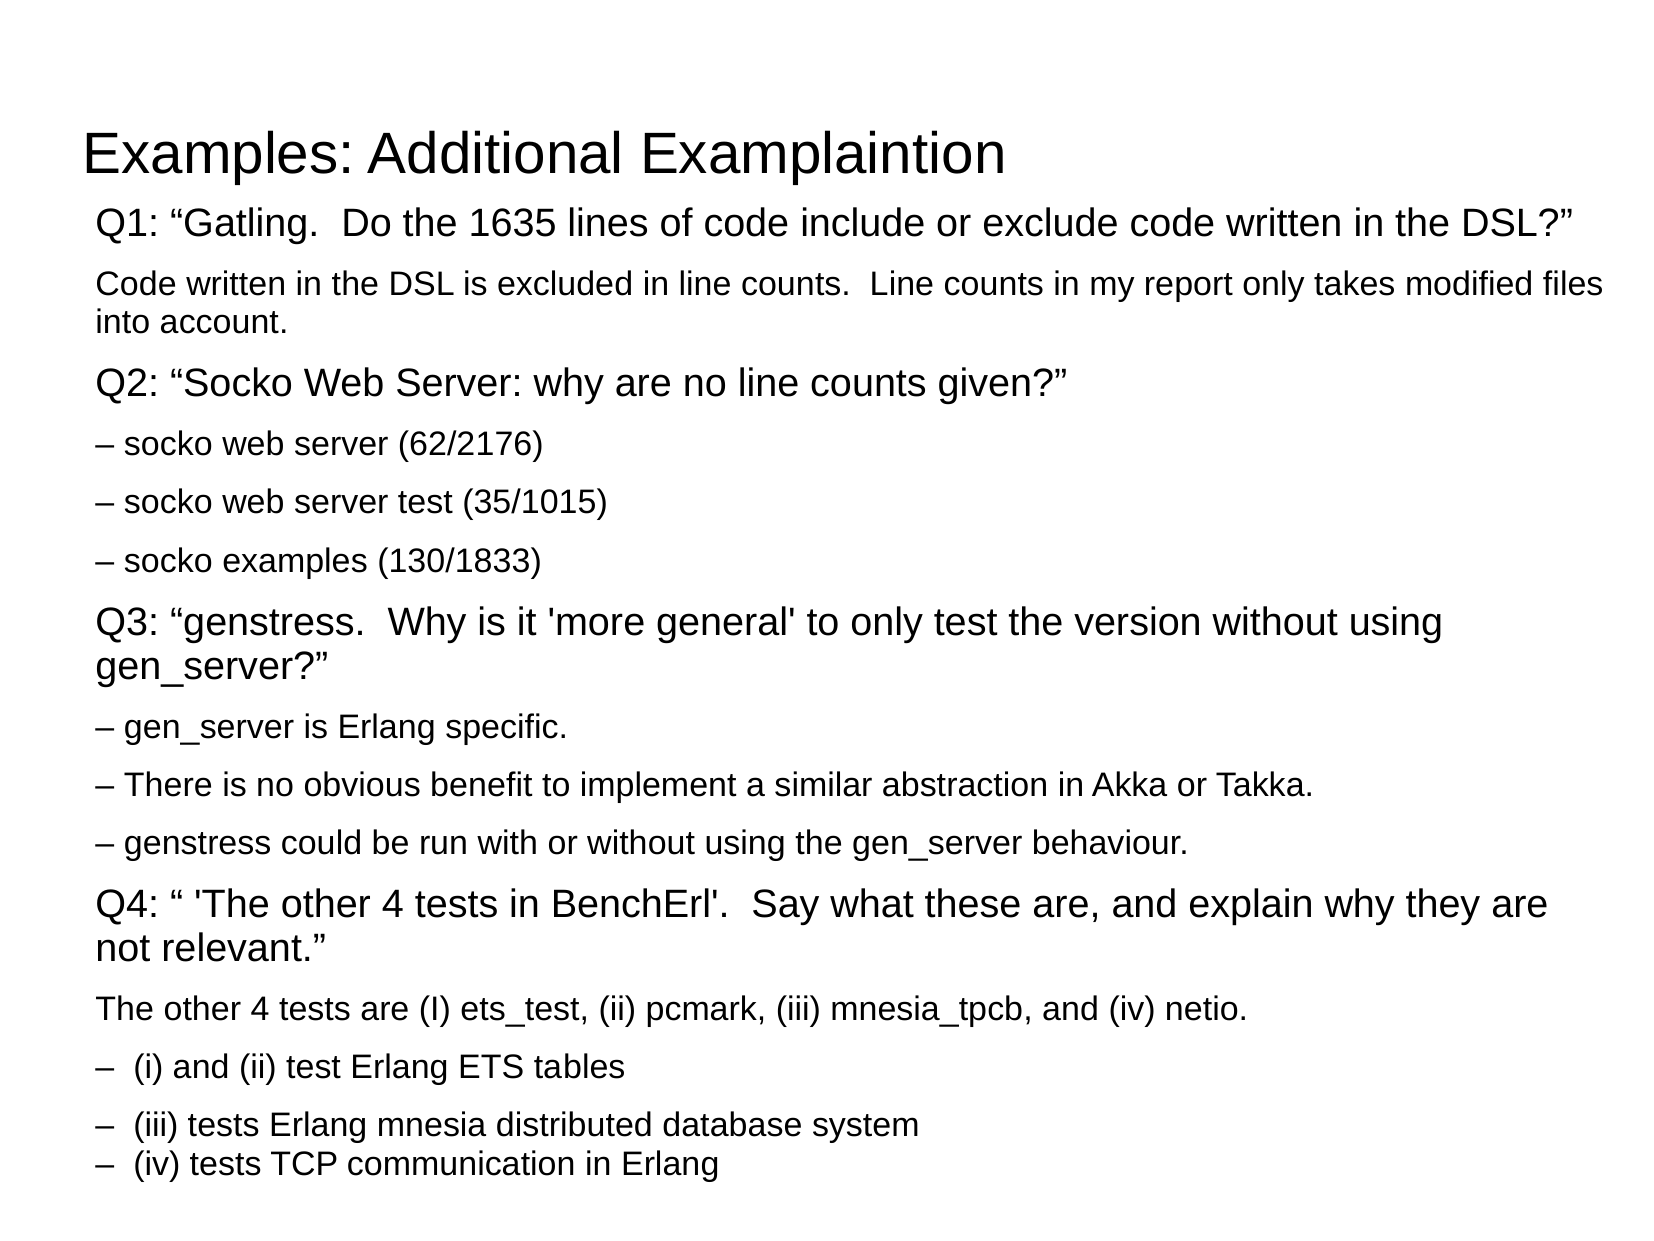

# Examples: Additional Examplaintion
Q1: “Gatling. Do the 1635 lines of code include or exclude code written in the DSL?”
Code written in the DSL is excluded in line counts. Line counts in my report only takes modified files into account.
Q2: “Socko Web Server: why are no line counts given?”
– socko web server (62/2176)
– socko web server test (35/1015)
– socko examples (130/1833)
Q3: “genstress. Why is it 'more general' to only test the version without using gen_server?”
– gen_server is Erlang specific.
– There is no obvious benefit to implement a similar abstraction in Akka or Takka.
– genstress could be run with or without using the gen_server behaviour.
Q4: “ 'The other 4 tests in BenchErl'. Say what these are, and explain why they are not relevant.”
The other 4 tests are (I) ets_test, (ii) pcmark, (iii) mnesia_tpcb, and (iv) netio.
– (i) and (ii) test Erlang ETS tables
– (iii) tests Erlang mnesia distributed database system
– (iv) tests TCP communication in Erlang